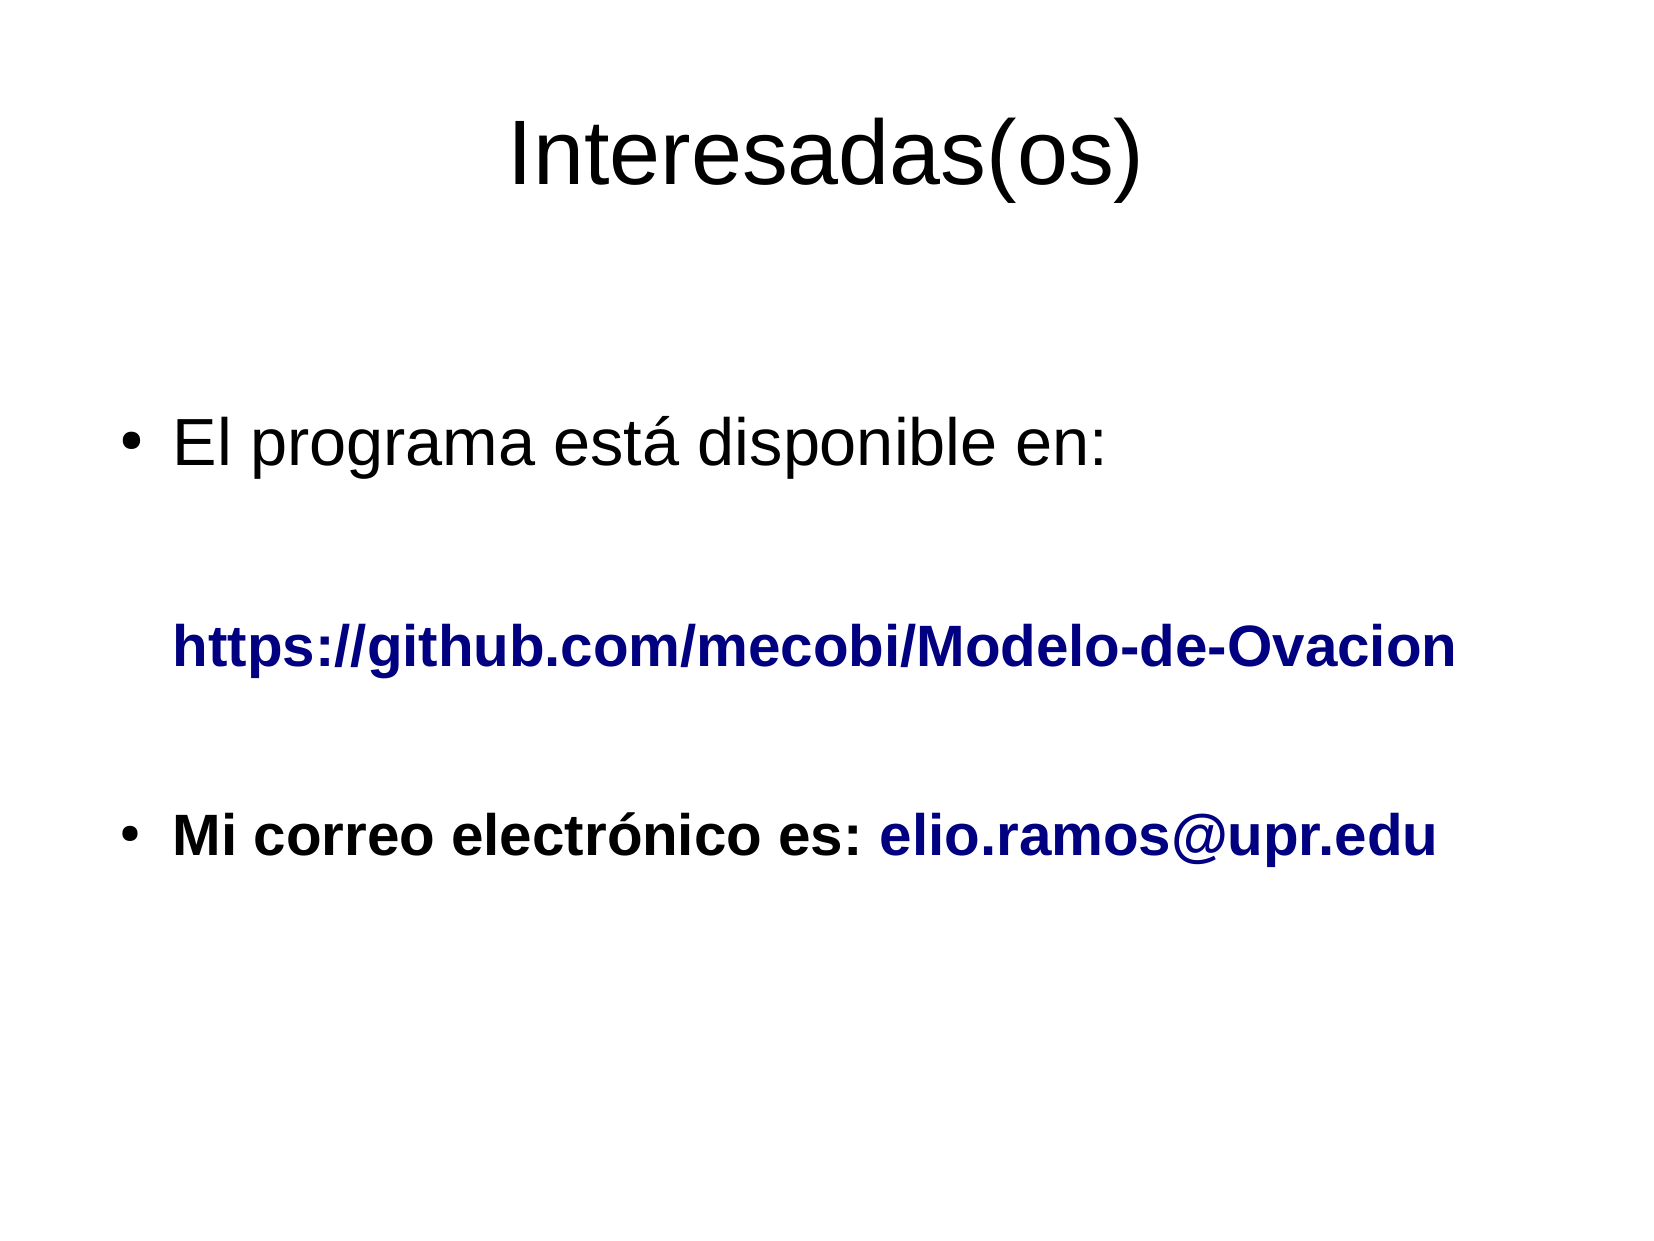

# Interesadas(os)
El programa está disponible en:
https://github.com/mecobi/Modelo-de-Ovacion
Mi correo electrónico es: elio.ramos@upr.edu